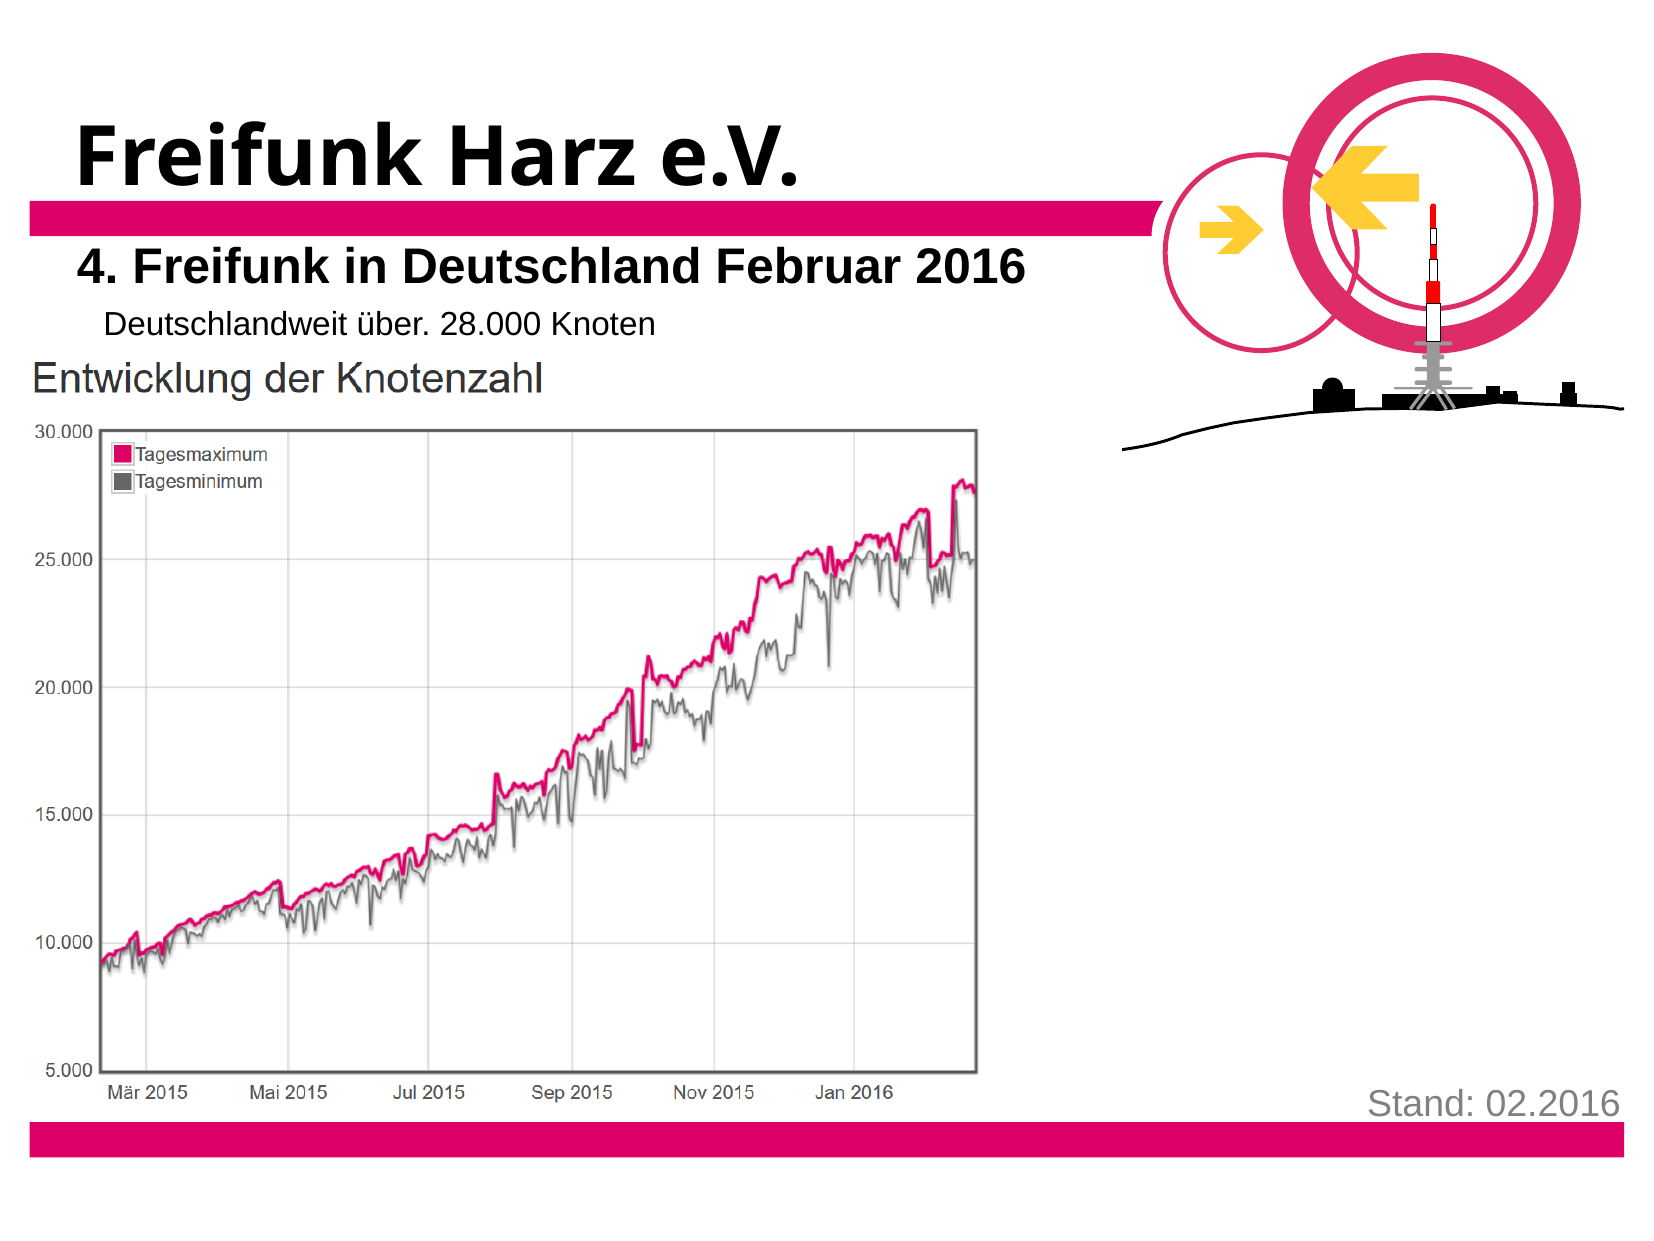

#
4. Freifunk in Deutschland Februar 2016
Deutschlandweit über. 28.000 Knoten
Stand: 02.2016